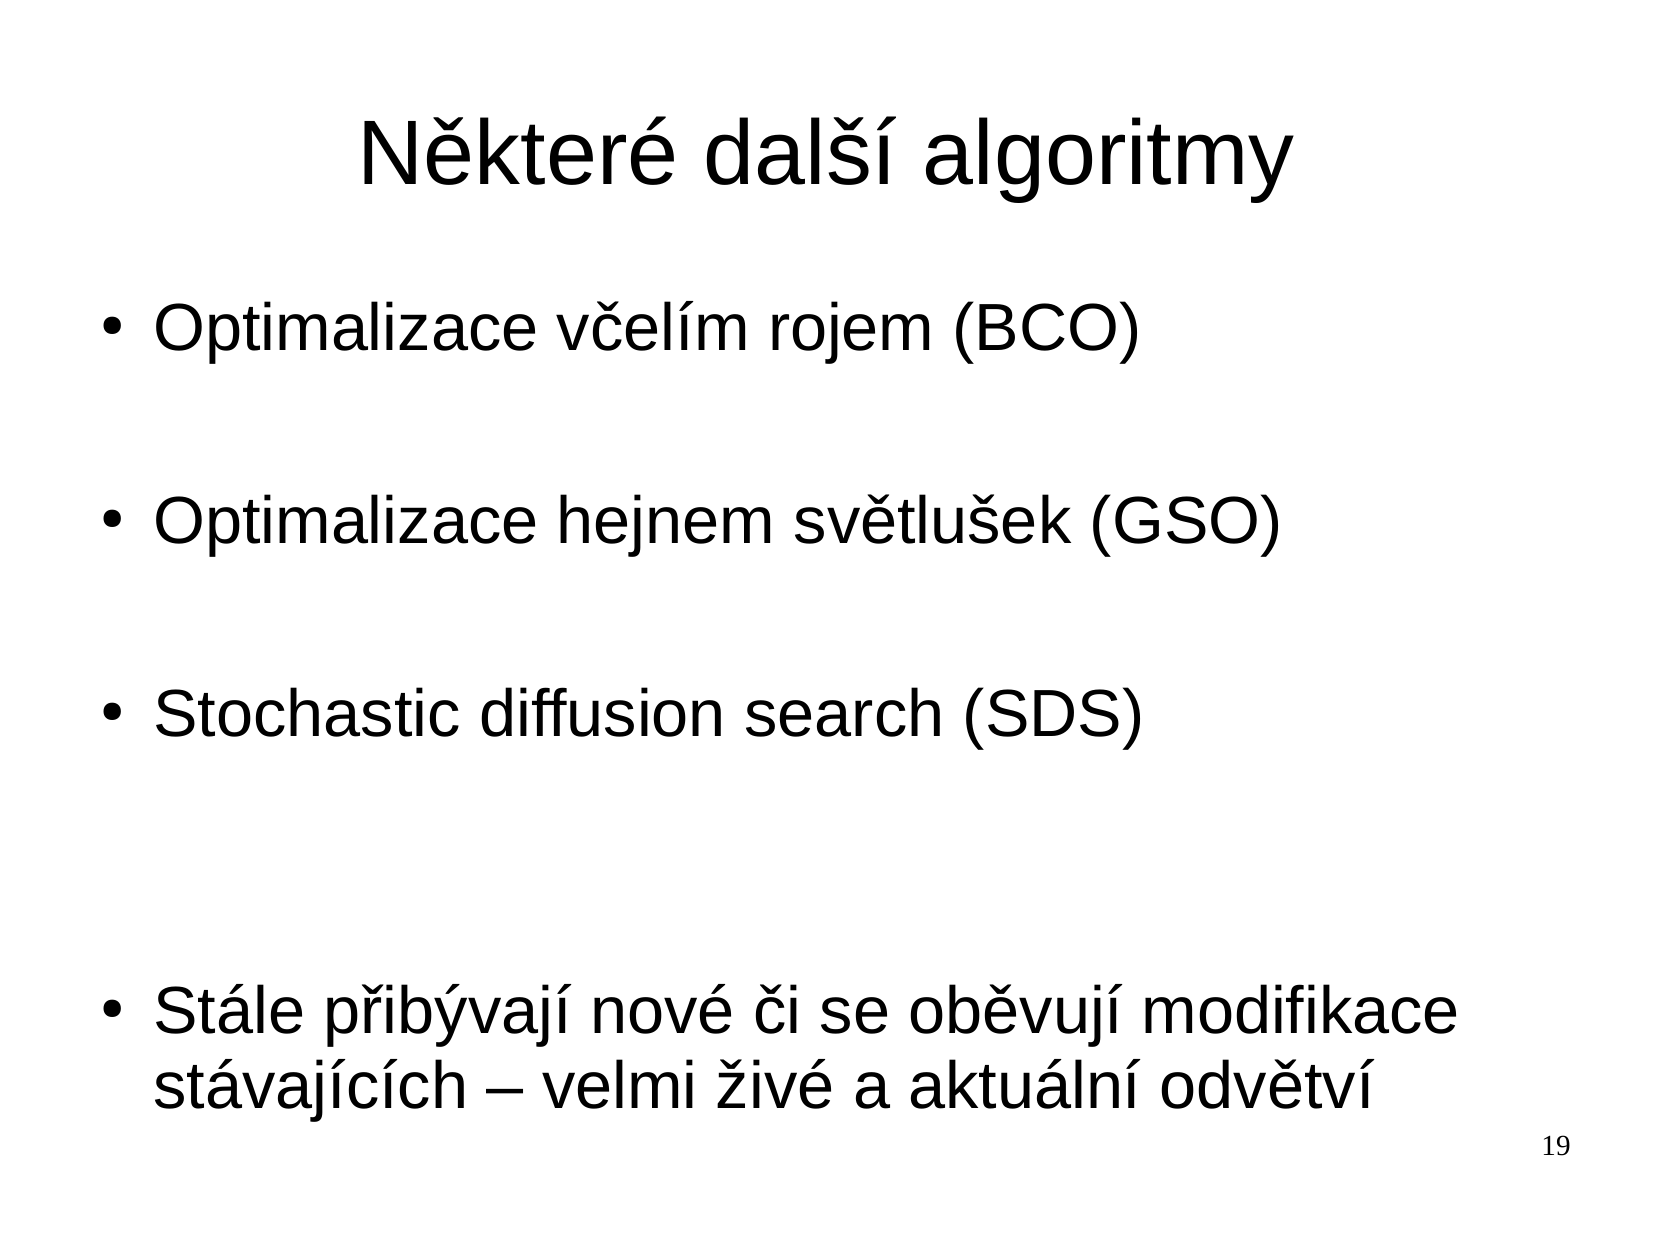

# Některé další algoritmy
Optimalizace včelím rojem (BCO)
Optimalizace hejnem světlušek (GSO)
Stochastic diffusion search (SDS)
Stále přibývají nové či se oběvují modifikace stávajících – velmi živé a aktuální odvětví
19